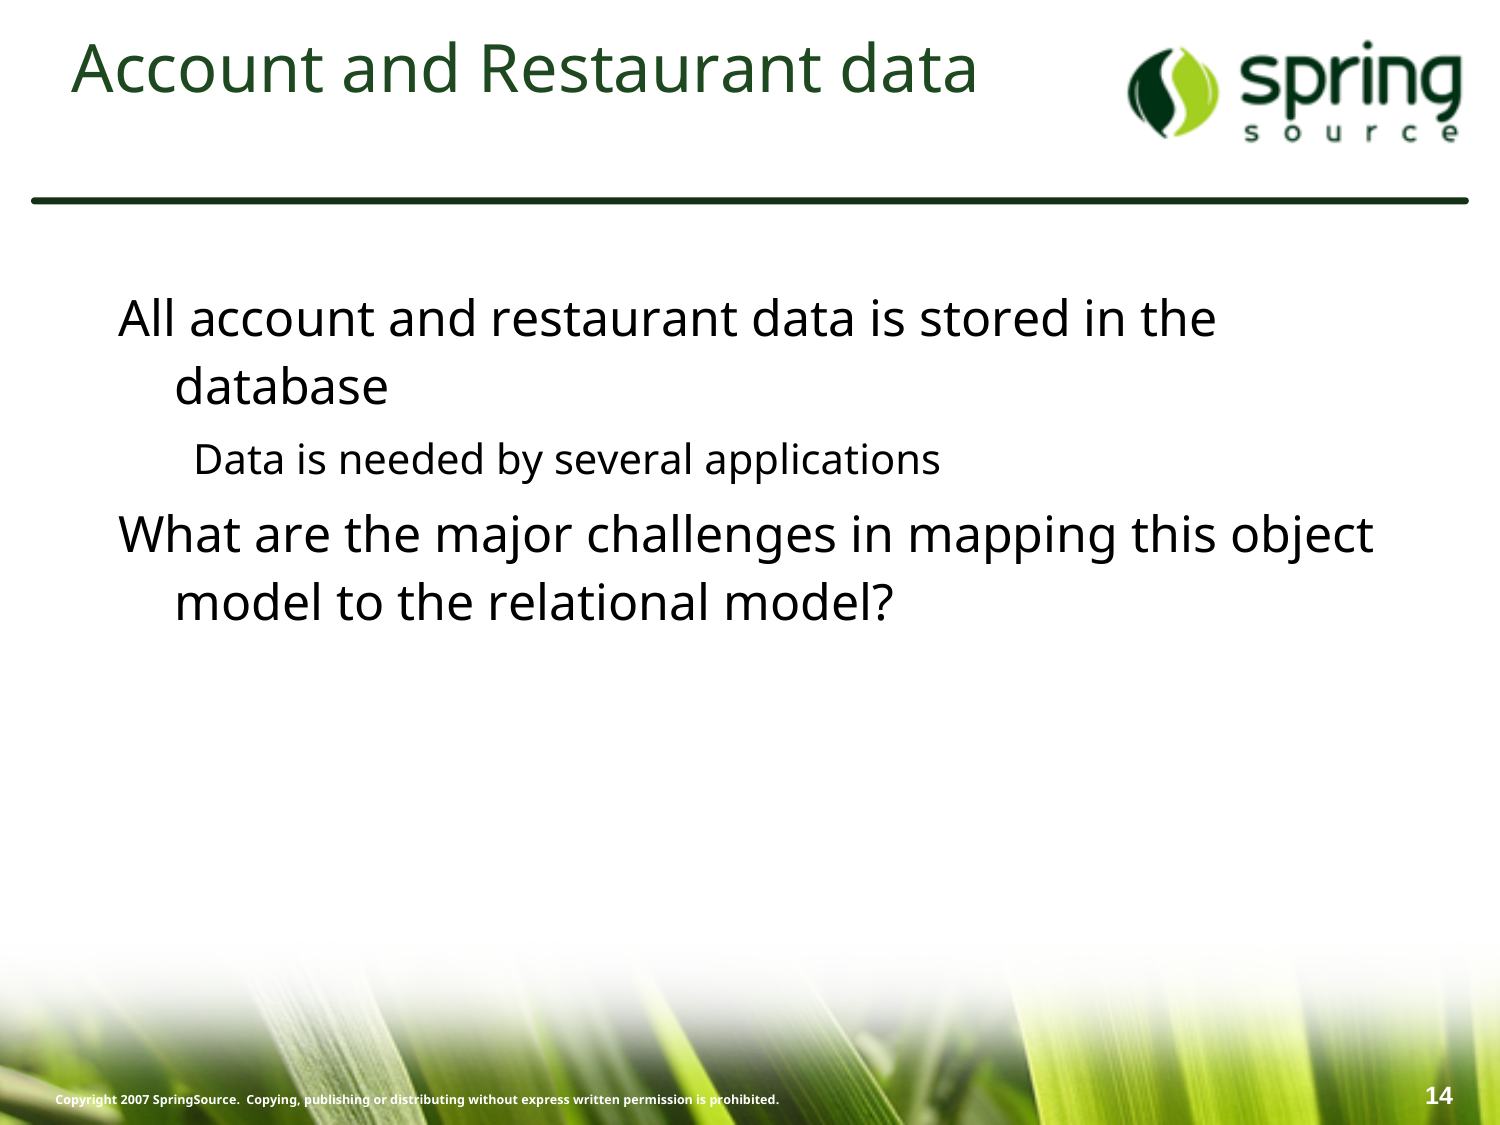

# Account and Restaurant data
All account and restaurant data is stored in the database
Data is needed by several applications
What are the major challenges in mapping this object model to the relational model?